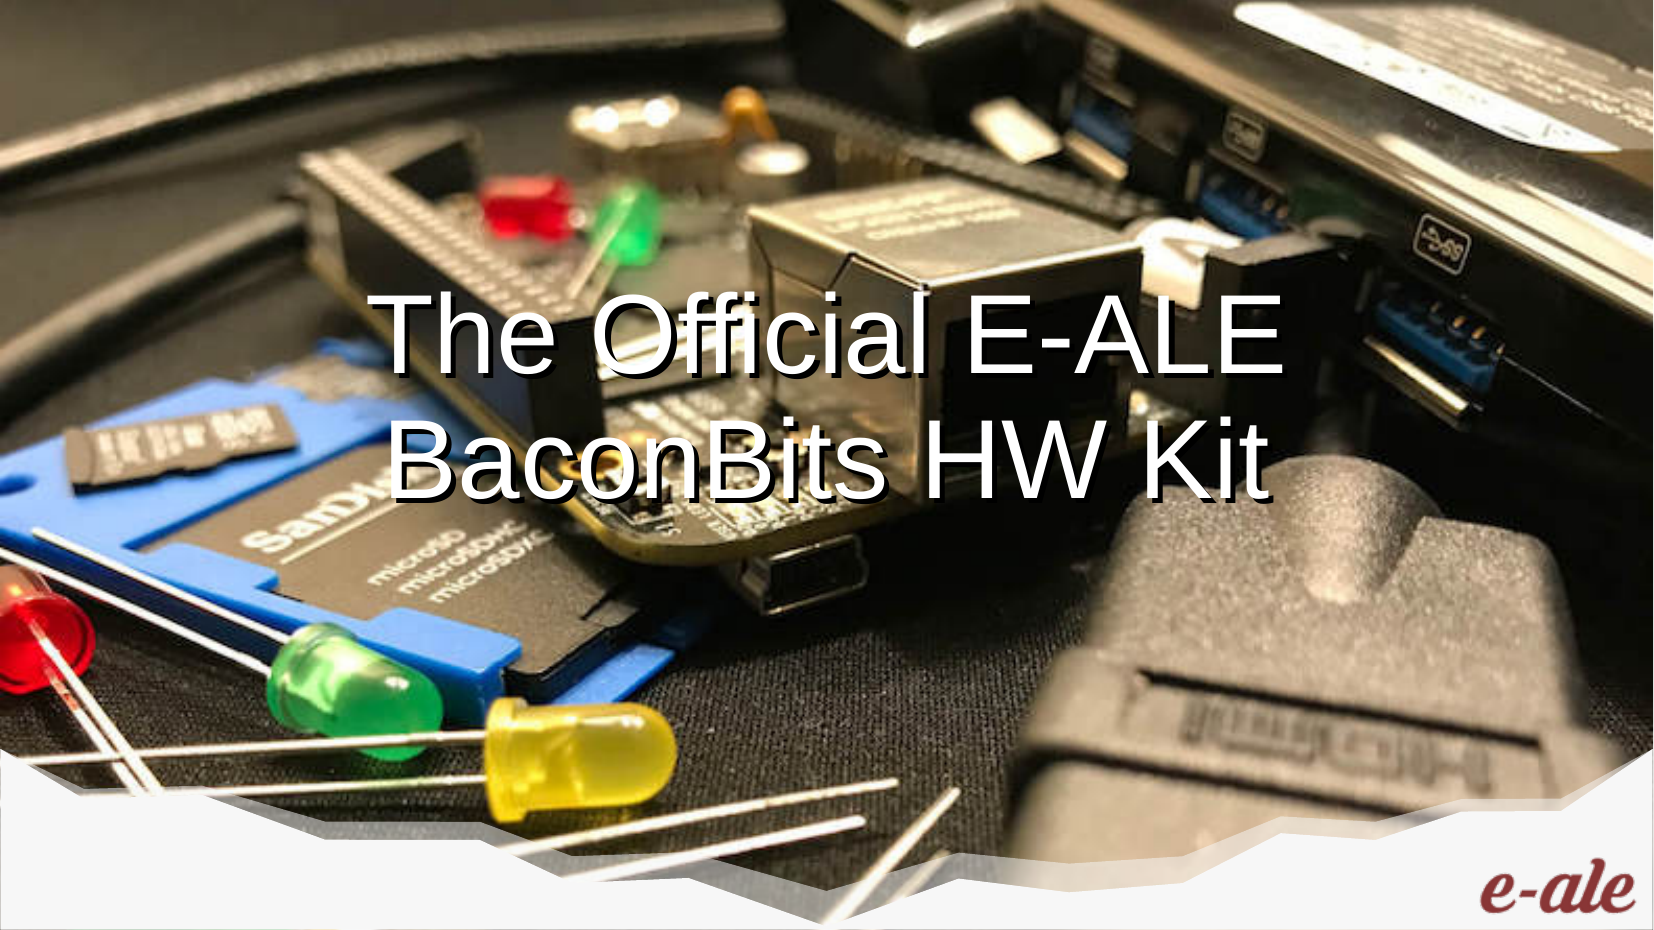

# The Official E-ALE
BaconBits HW Kit